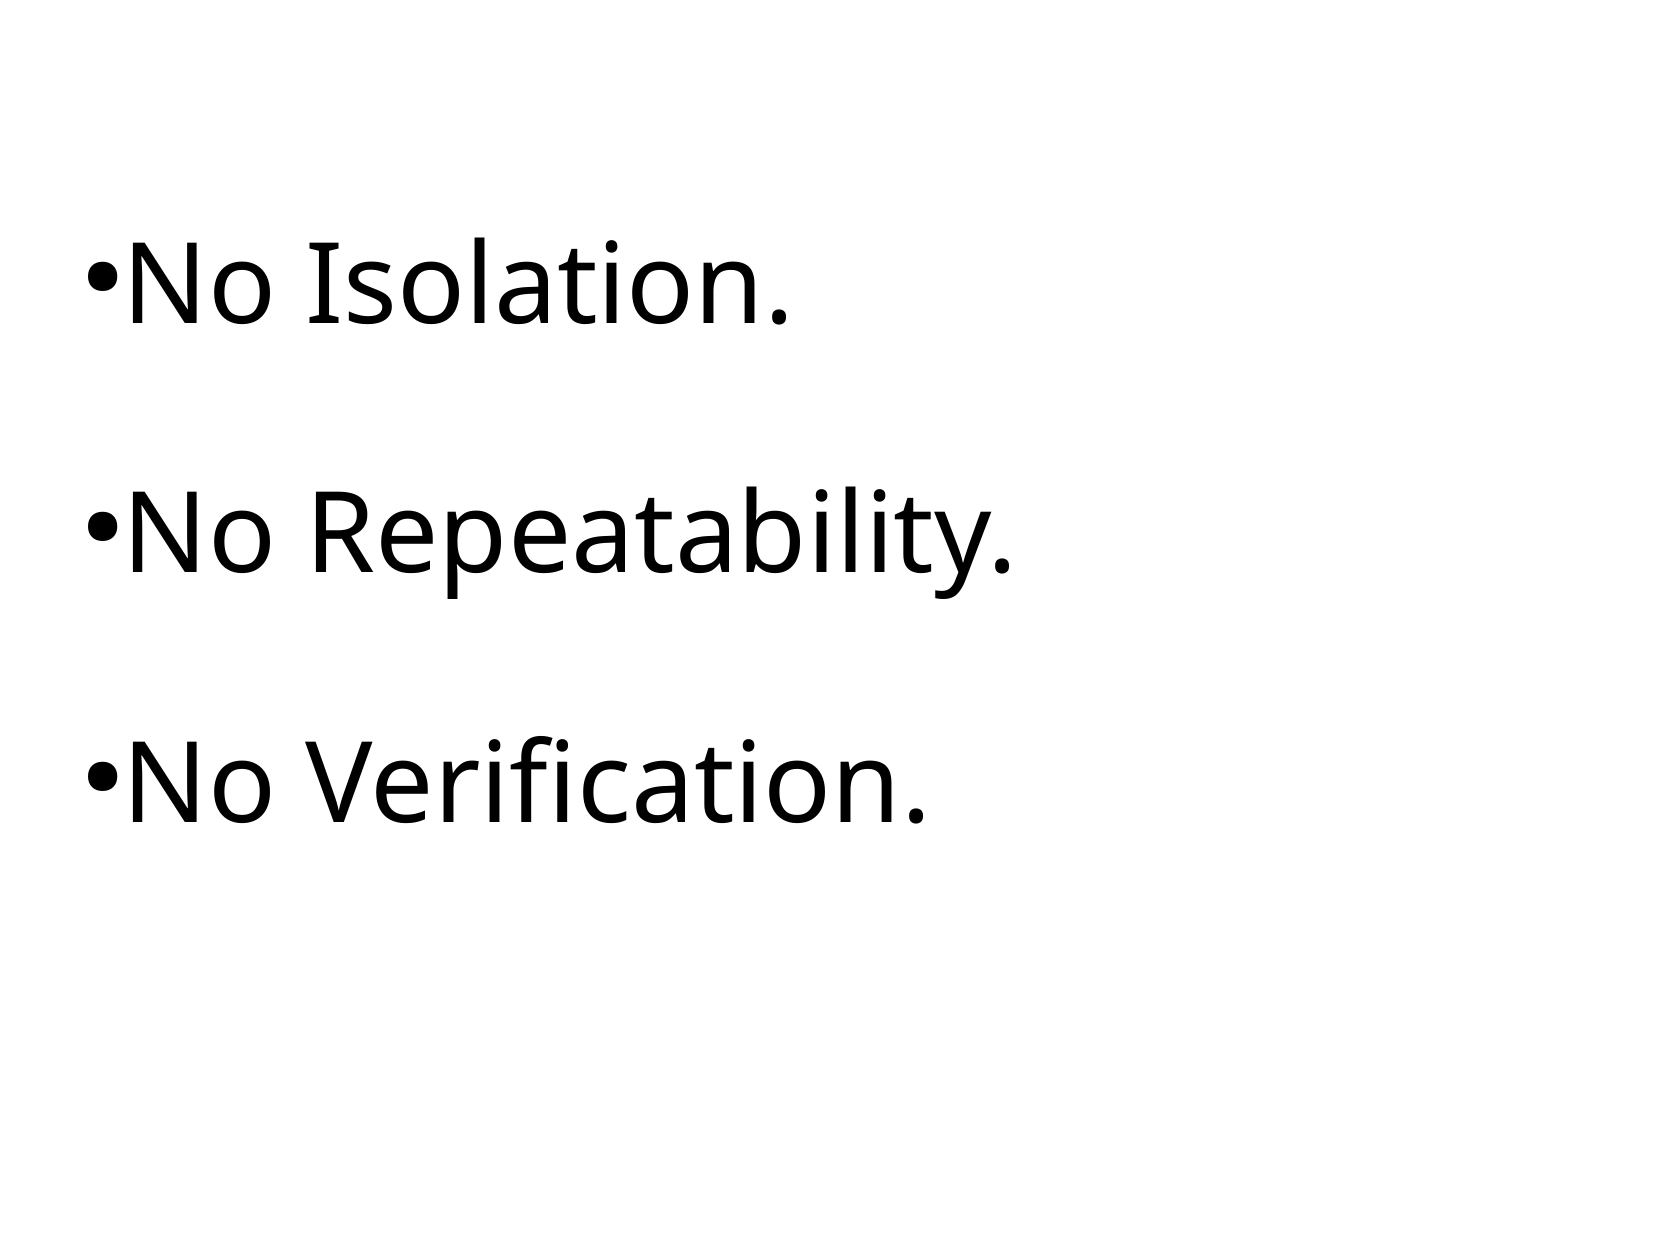

# No Isolation.
No Repeatability.
No Verification.